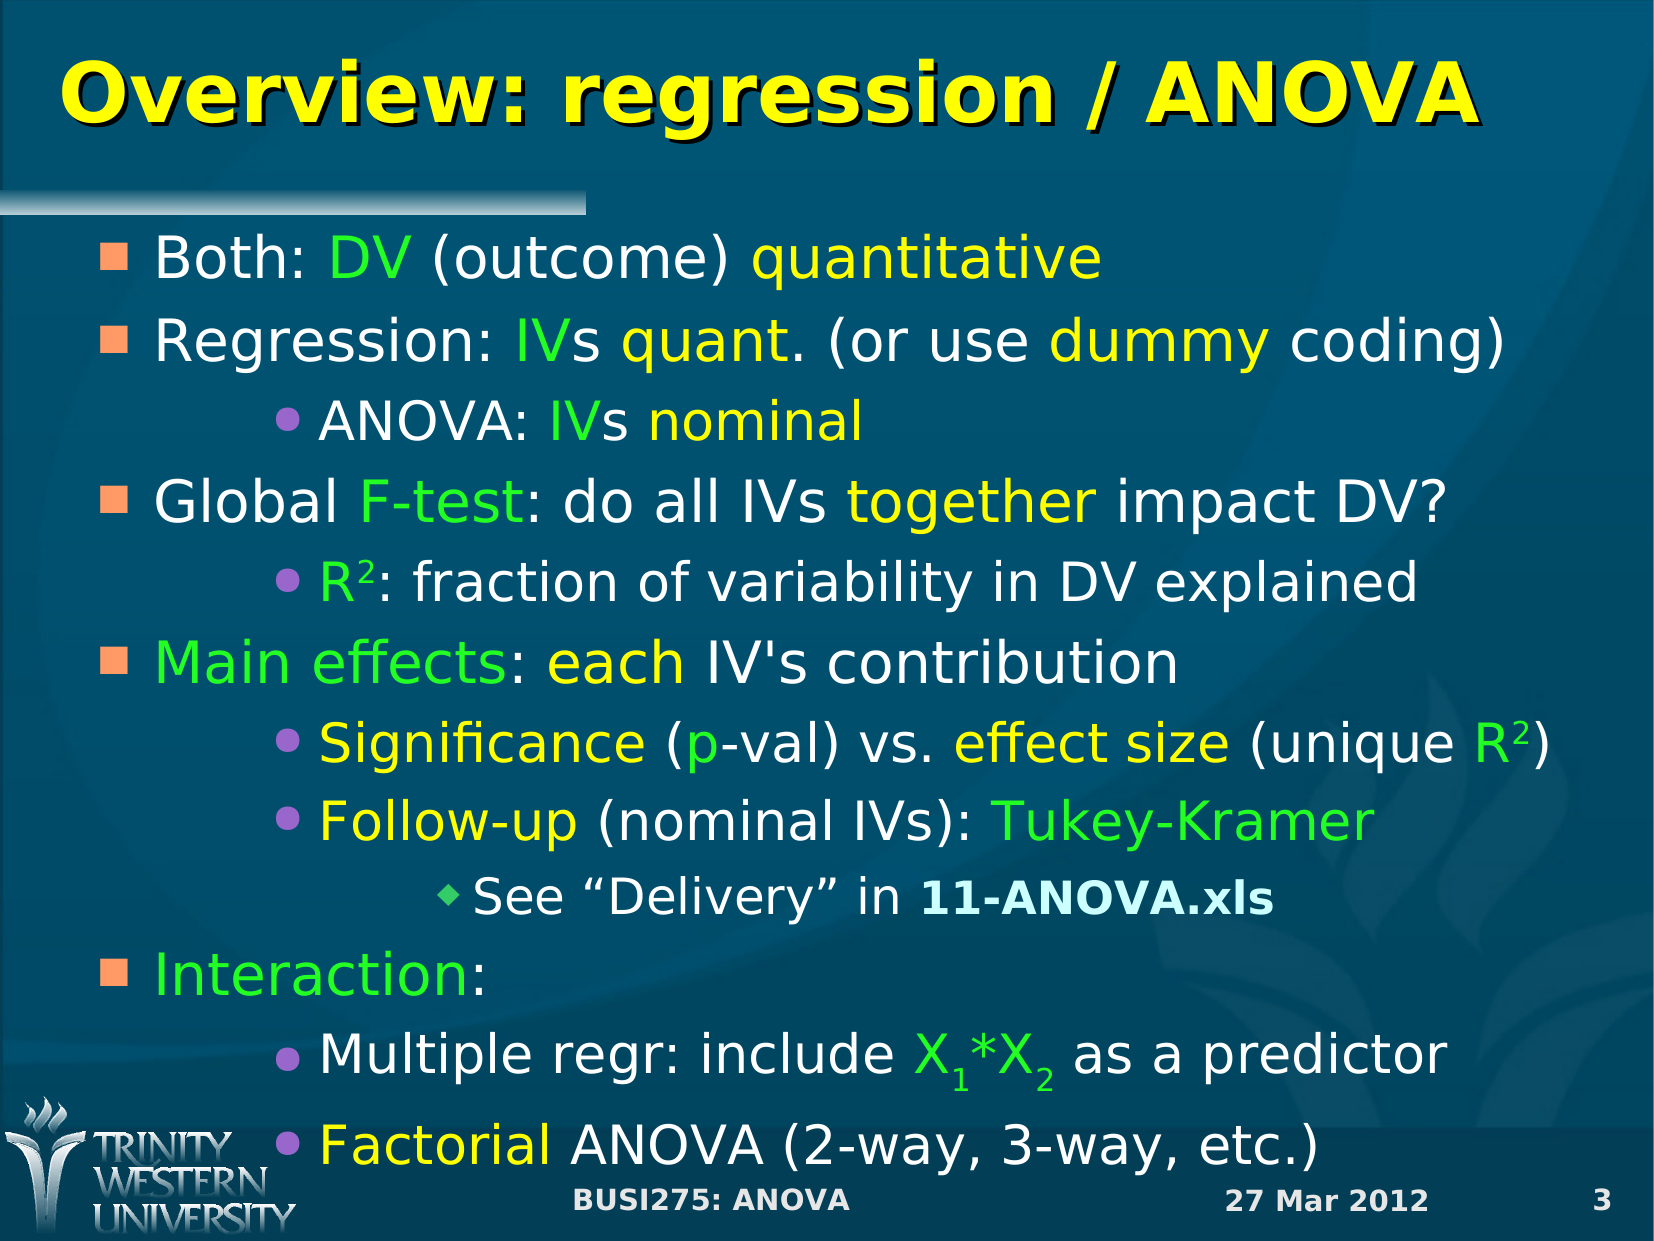

# Overview: regression / ANOVA
Both: DV (outcome) quantitative
Regression: IVs quant. (or use dummy coding)
ANOVA: IVs nominal
Global F-test: do all IVs together impact DV?
R2: fraction of variability in DV explained
Main effects: each IV's contribution
Significance (p-val) vs. effect size (unique R2)
Follow-up (nominal IVs): Tukey-Kramer
See “Delivery” in 11-ANOVA.xls
Interaction:
Multiple regr: include X1*X2 as a predictor
Factorial ANOVA (2-way, 3-way, etc.)
BUSI275: ANOVA
27 Mar 2012
3